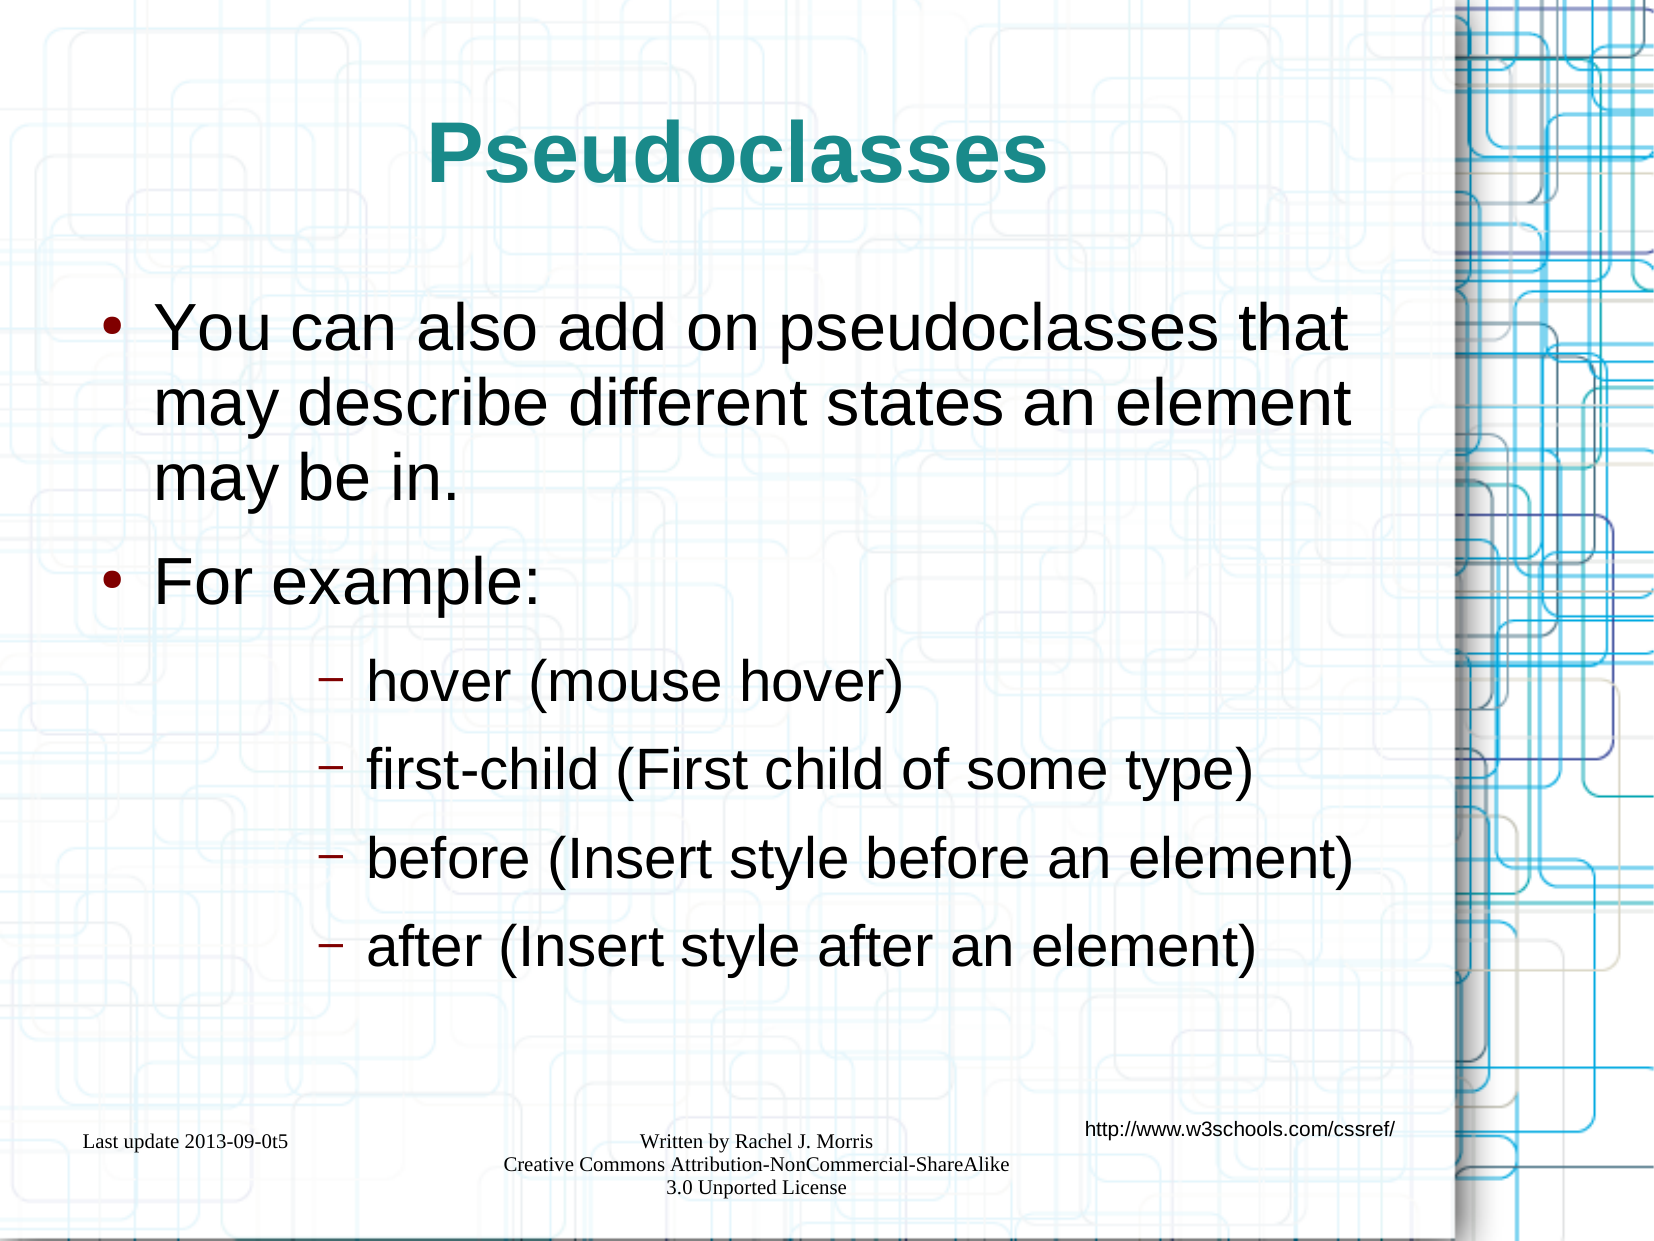

# Pseudoclasses
You can also add on pseudoclasses that may describe different states an element may be in.
For example:
hover (mouse hover)
first-child (First child of some type)
before (Insert style before an element)
after (Insert style after an element)
http://www.w3schools.com/cssref/